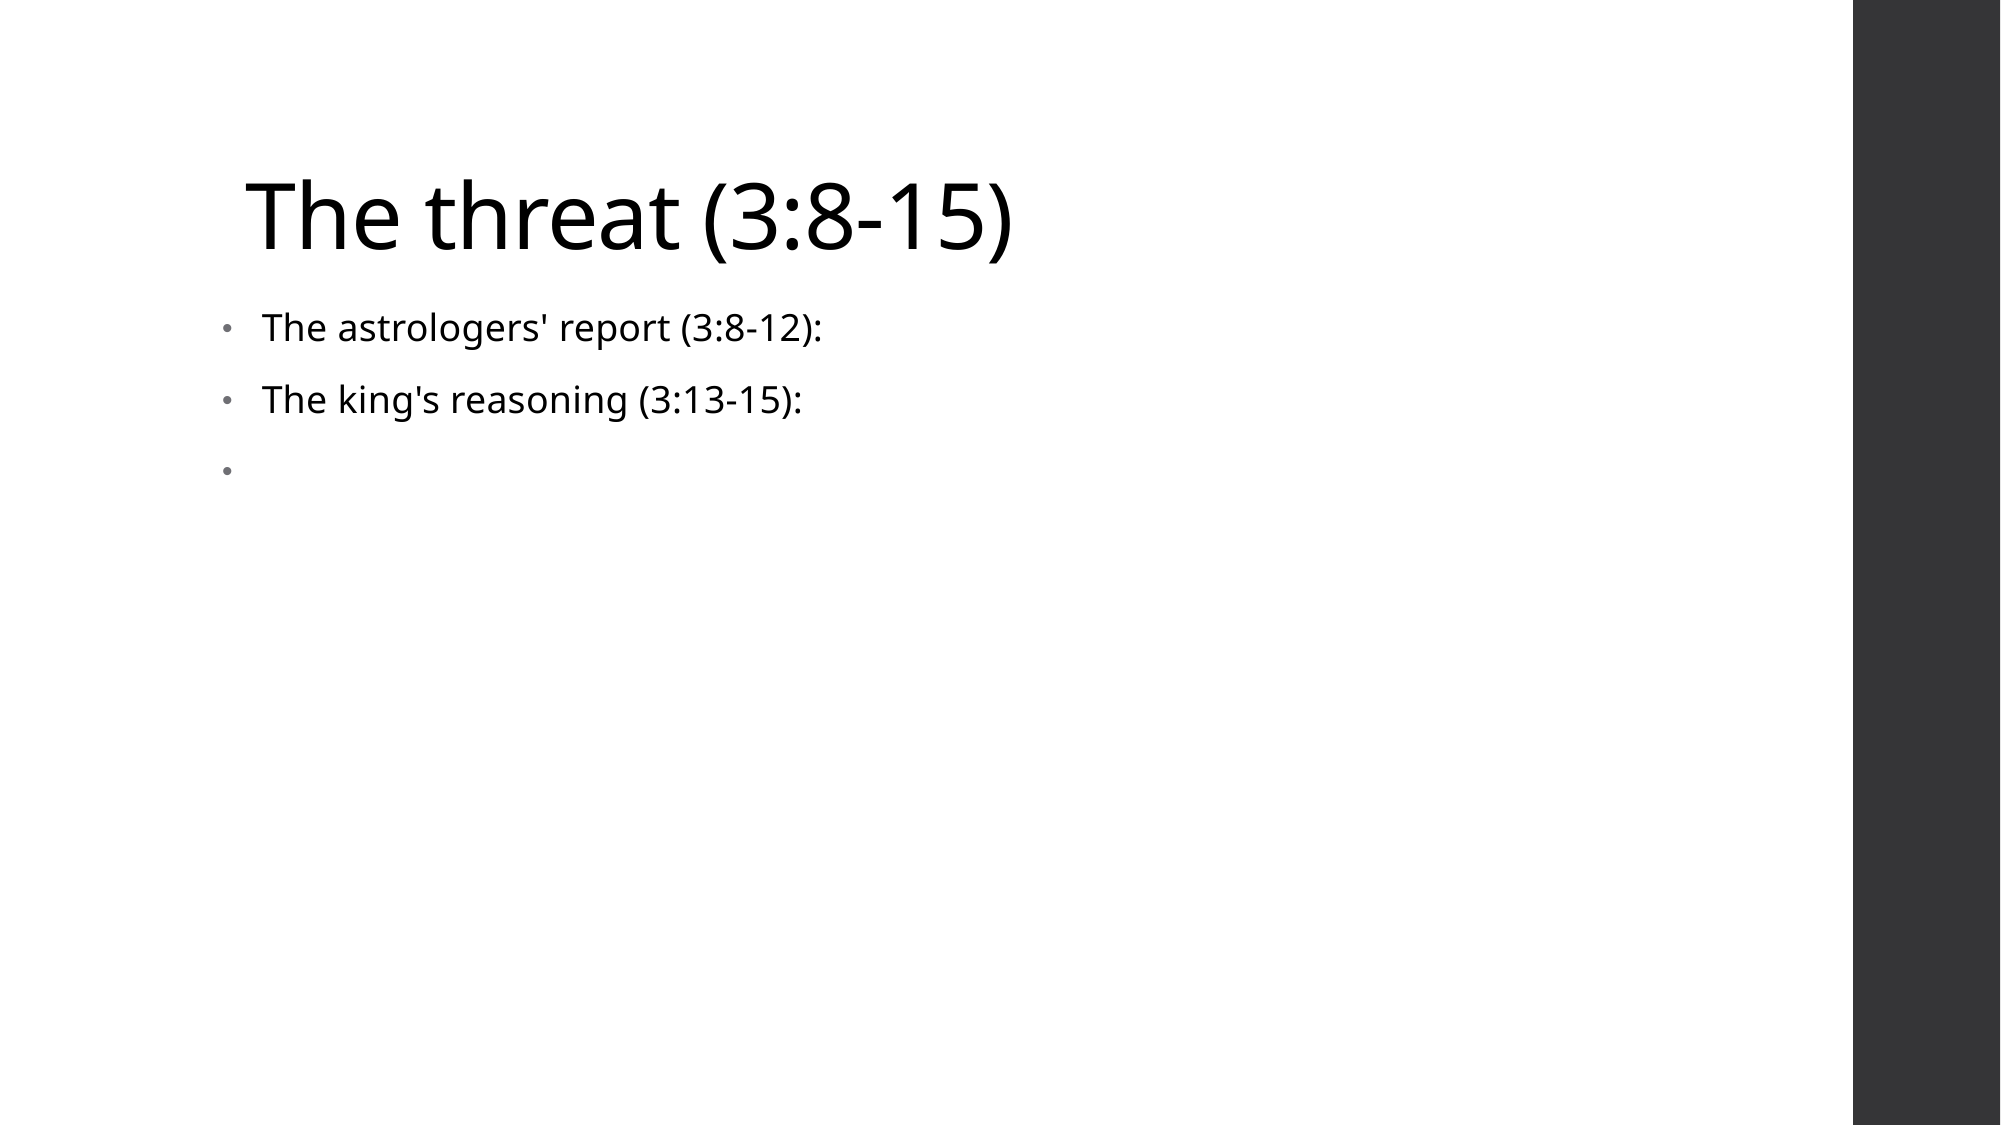

# The threat (3:8-15)
 The astrologers' report (3:8-12):
 The king's reasoning (3:13-15):